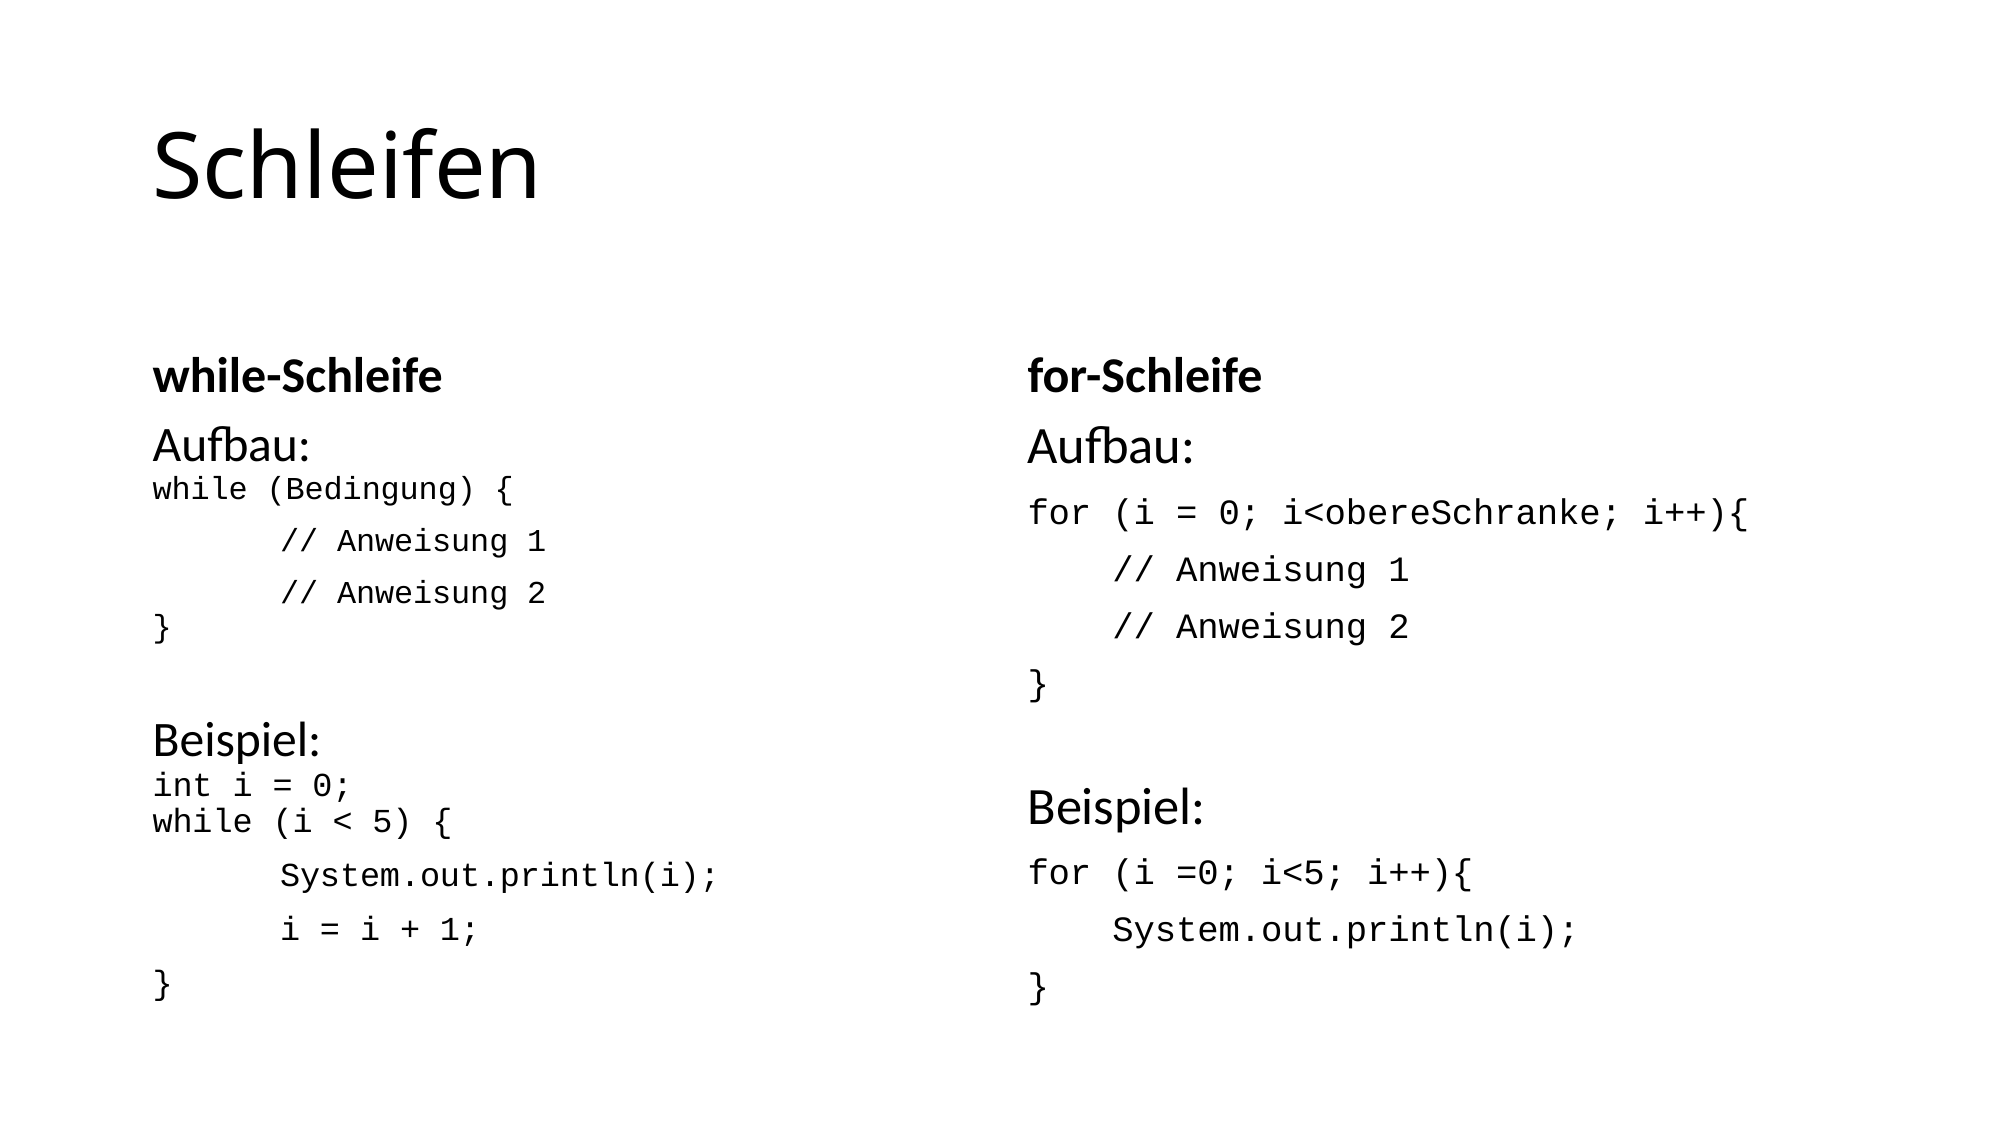

# Schleifen
while-Schleife
for-Schleife
Aufbau:
while (Bedingung) {
	// Anweisung 1
	// Anweisung 2
}
Beispiel:
int i = 0;
while (i < 5) {
	System.out.println(i);
 	i = i + 1;
}
Aufbau:
for (i = 0; i<obereSchranke; i++){
 // Anweisung 1
 // Anweisung 2
}
Beispiel:
for (i =0; i<5; i++){
 System.out.println(i);
}